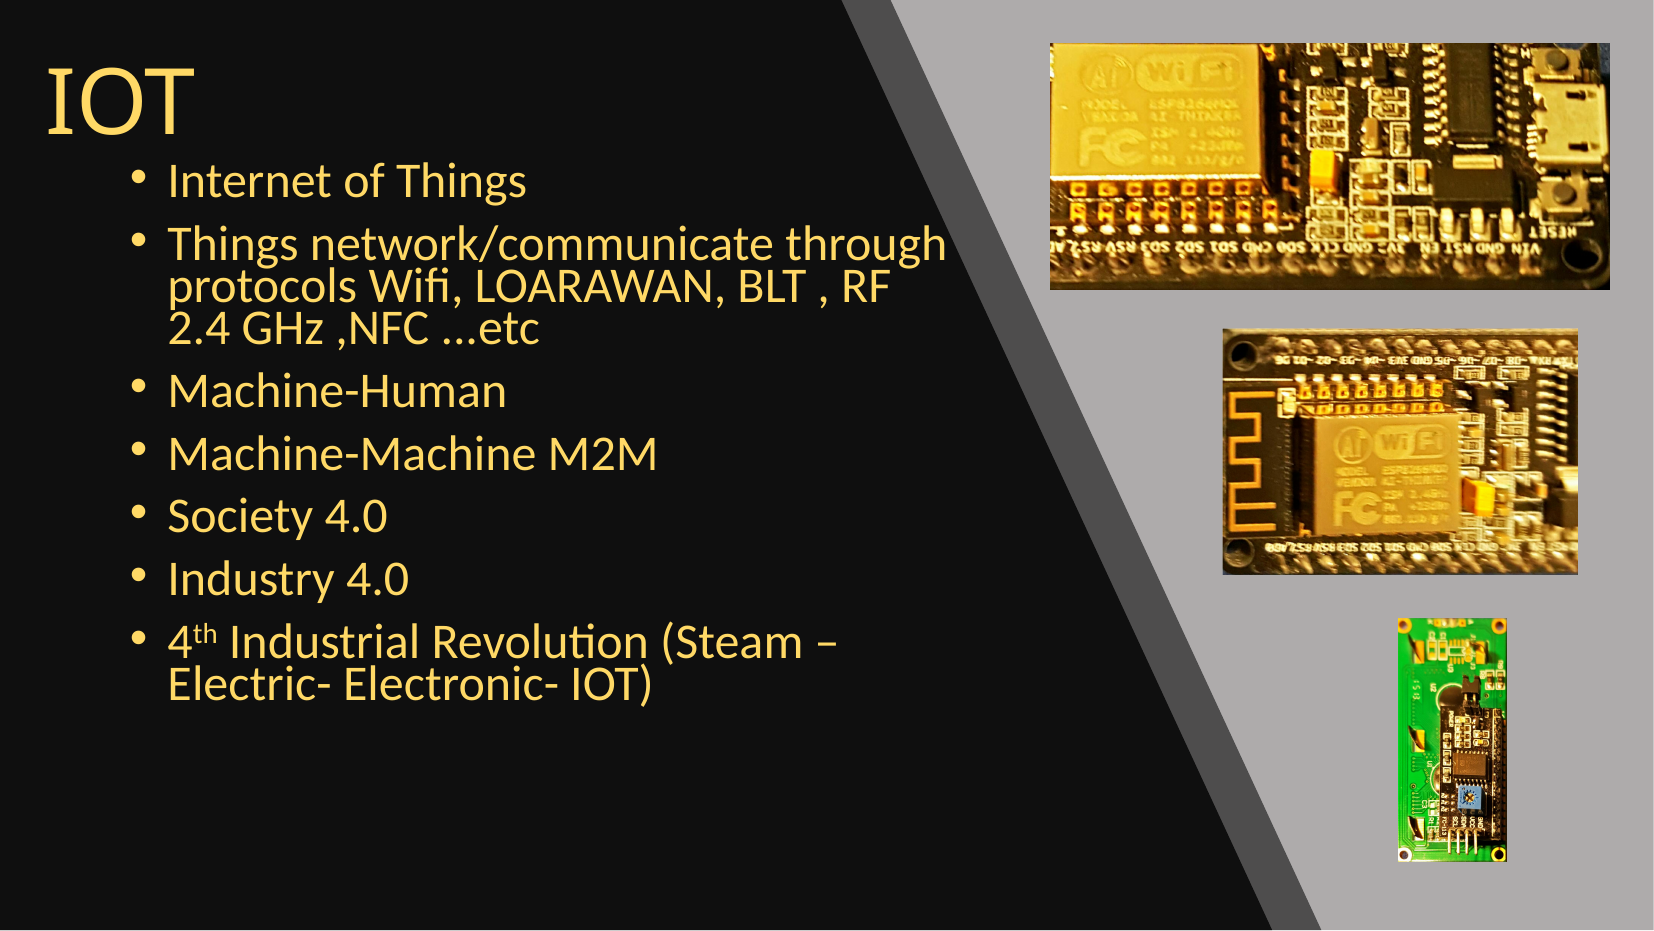

# IOT
Internet of Things
Things network/communicate through protocols Wifi, LOARAWAN, BLT , RF 2.4 GHz ,NFC ...etc
Machine-Human
Machine-Machine M2M
Society 4.0
Industry 4.0
4th Industrial Revolution (Steam –Electric- Electronic- IOT)